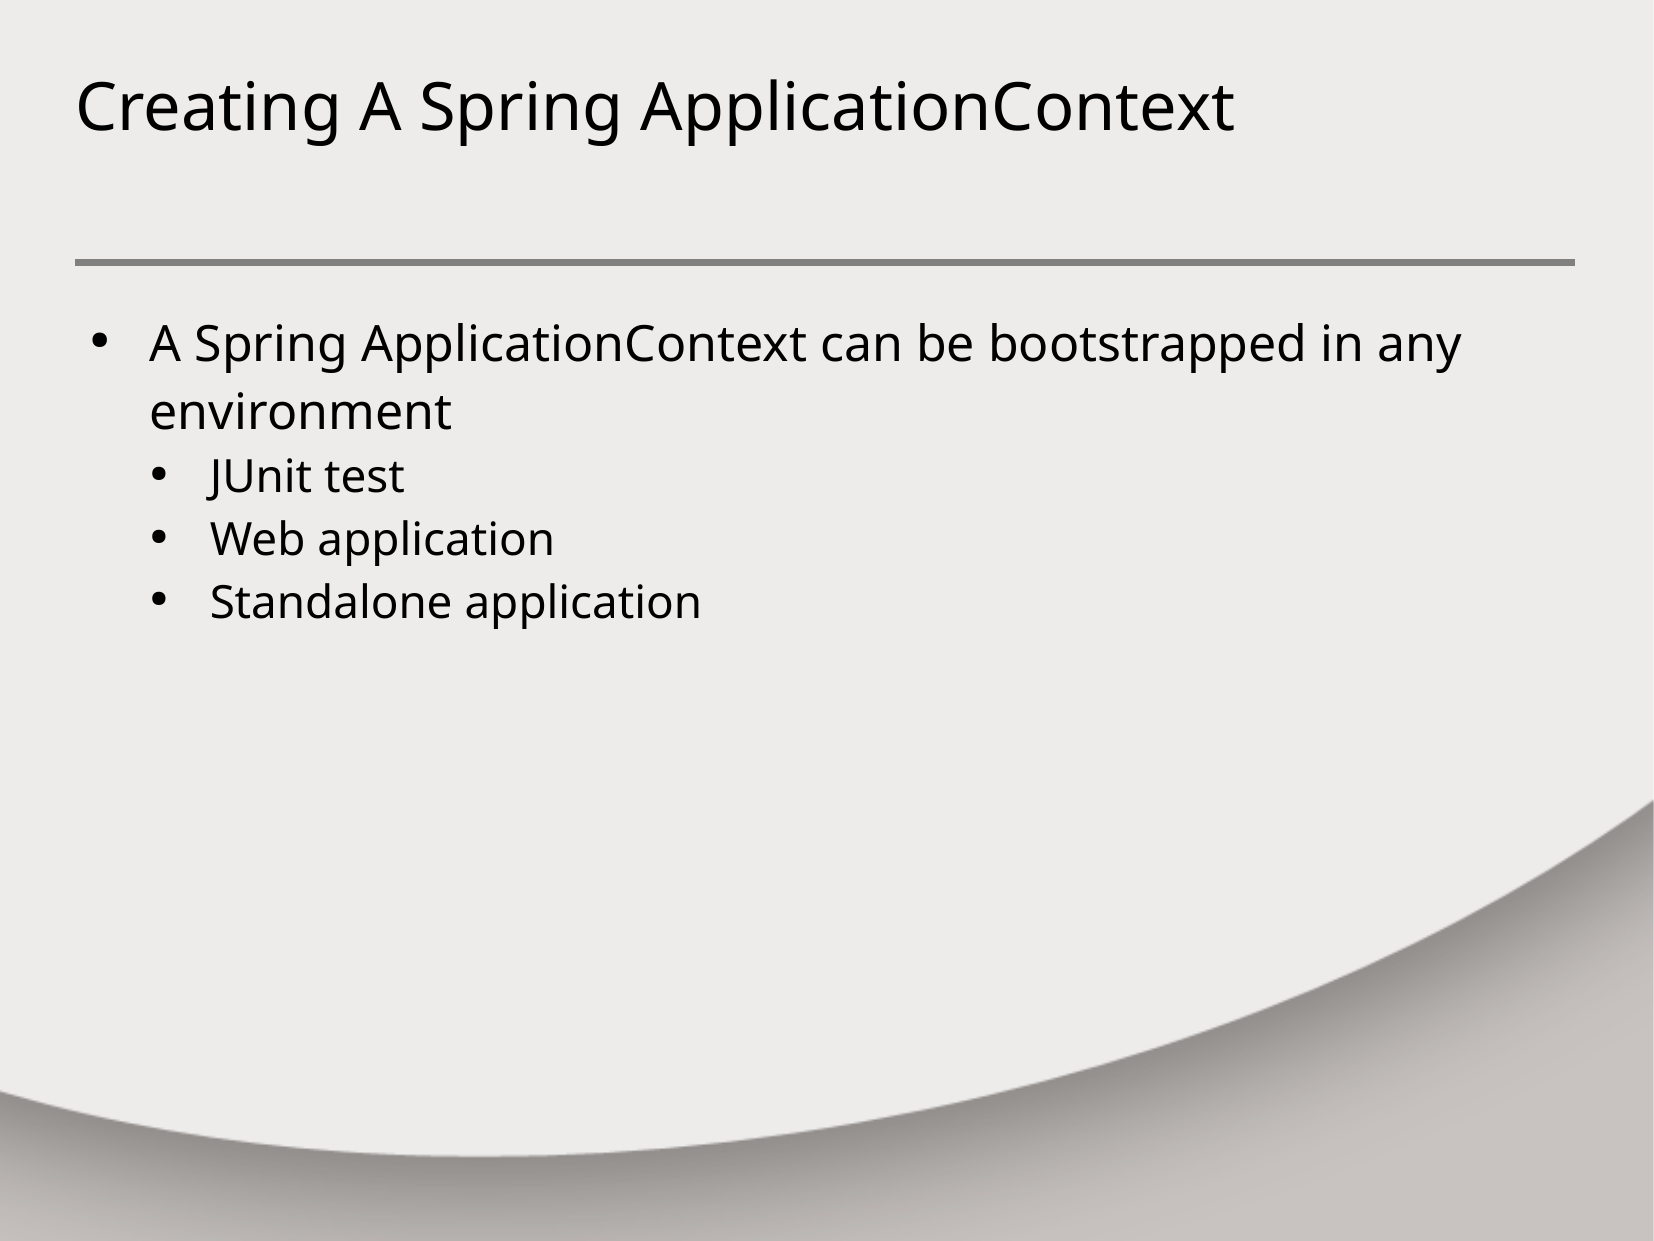

# Creating A Spring ApplicationContext
A Spring ApplicationContext can be bootstrapped in any environment
JUnit test
Web application
Standalone application